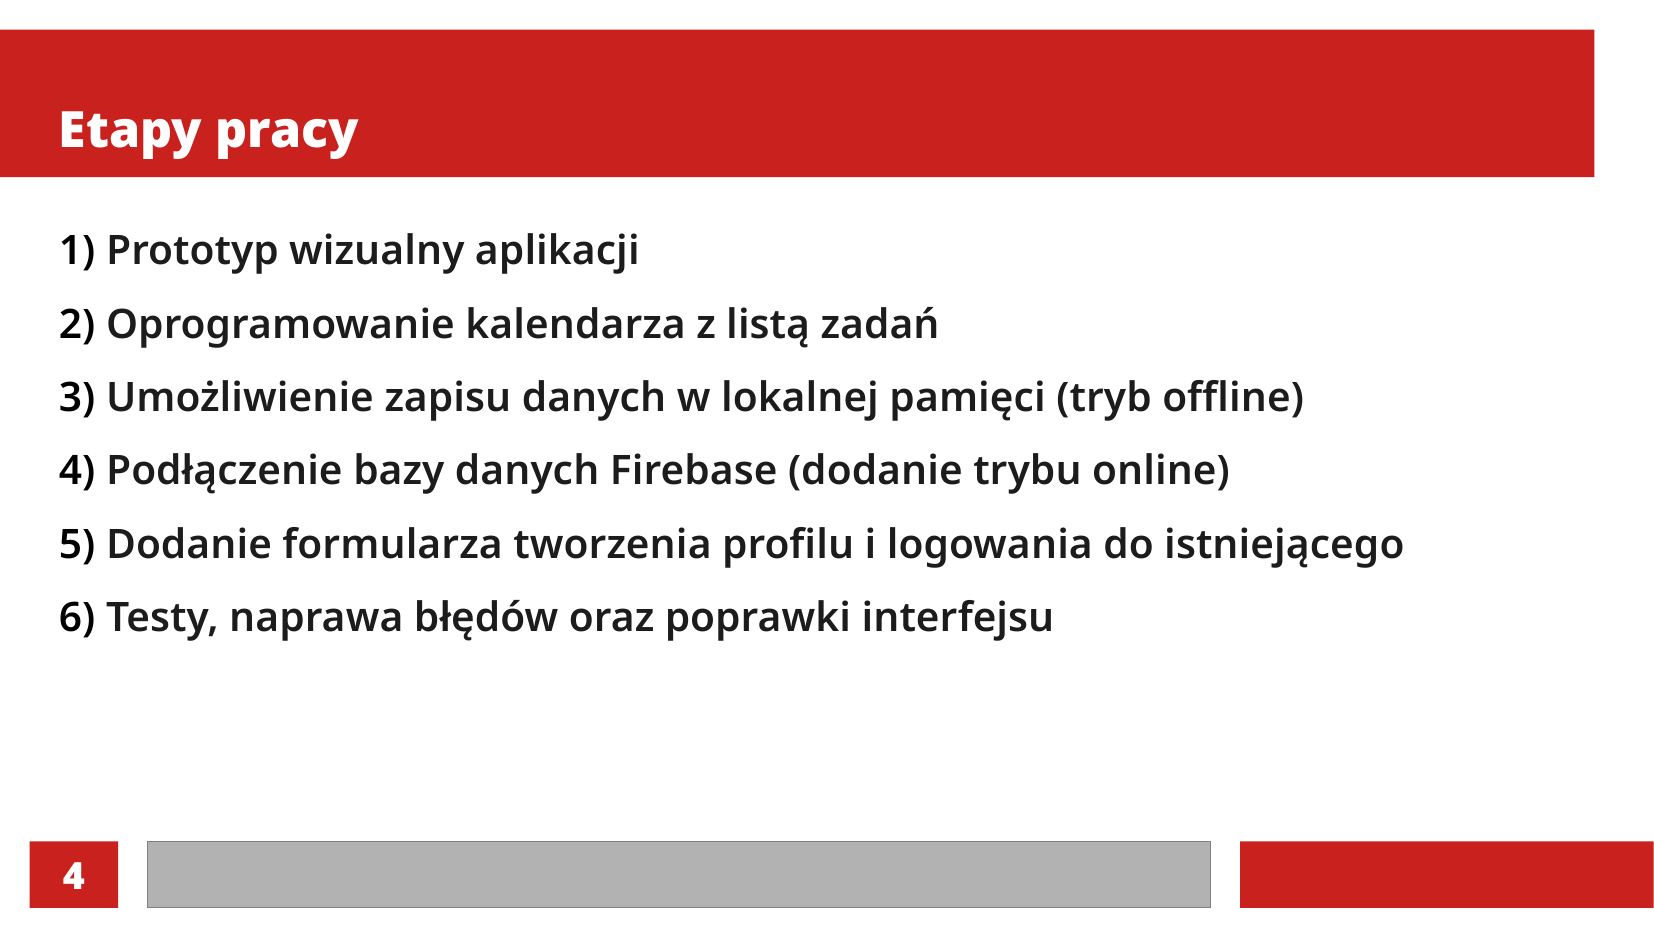

# Etapy pracy
 Prototyp wizualny aplikacji
 Oprogramowanie kalendarza z listą zadań
 Umożliwienie zapisu danych w lokalnej pamięci (tryb offline)
 Podłączenie bazy danych Firebase (dodanie trybu online)
 Dodanie formularza tworzenia profilu i logowania do istniejącego
 Testy, naprawa błędów oraz poprawki interfejsu
4